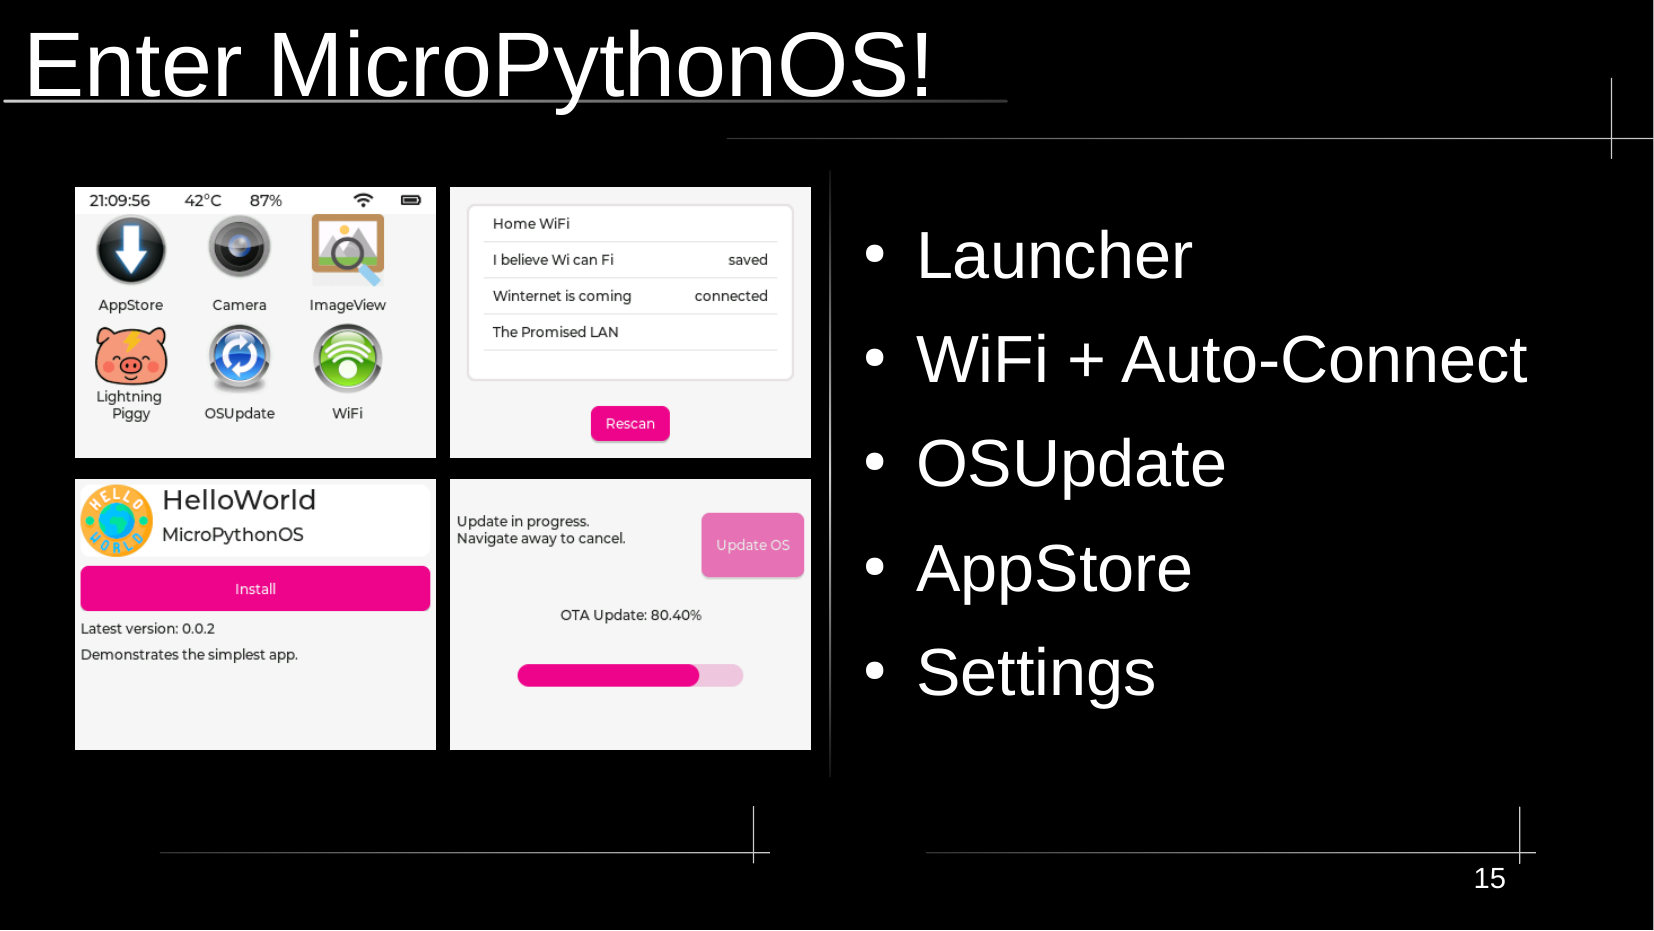

# Enter MicroPythonOS!
Launcher
WiFi + Auto-Connect
OSUpdate
AppStore
Settings
15